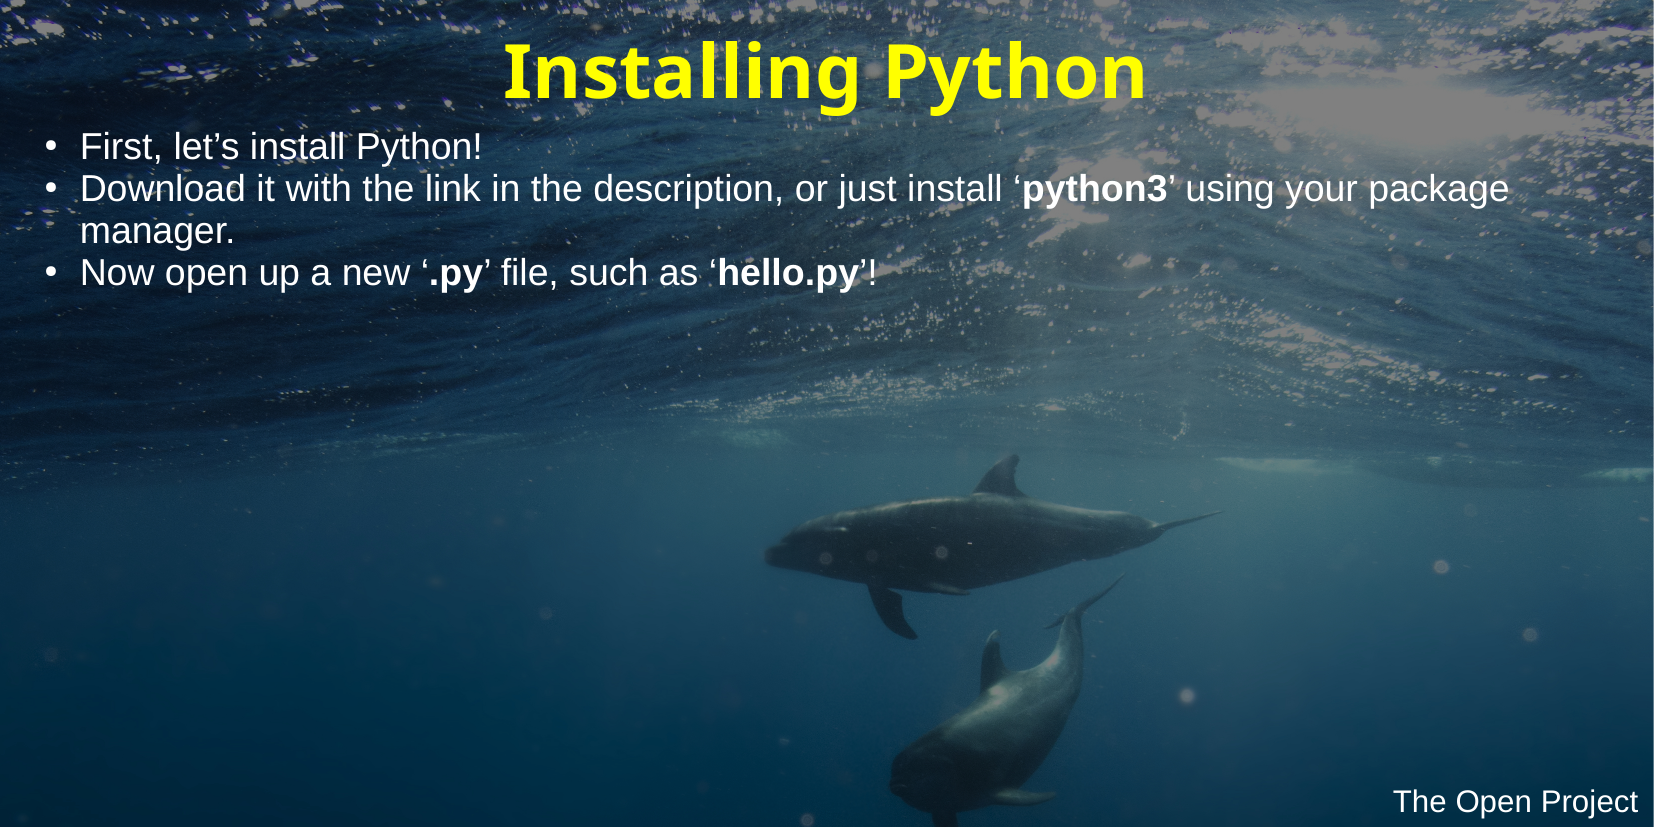

# Installing Python
First, let’s install Python!
Download it with the link in the description, or just install ‘python3’ using your package manager.
Now open up a new ‘.py’ file, such as ‘hello.py’!
The Open Project